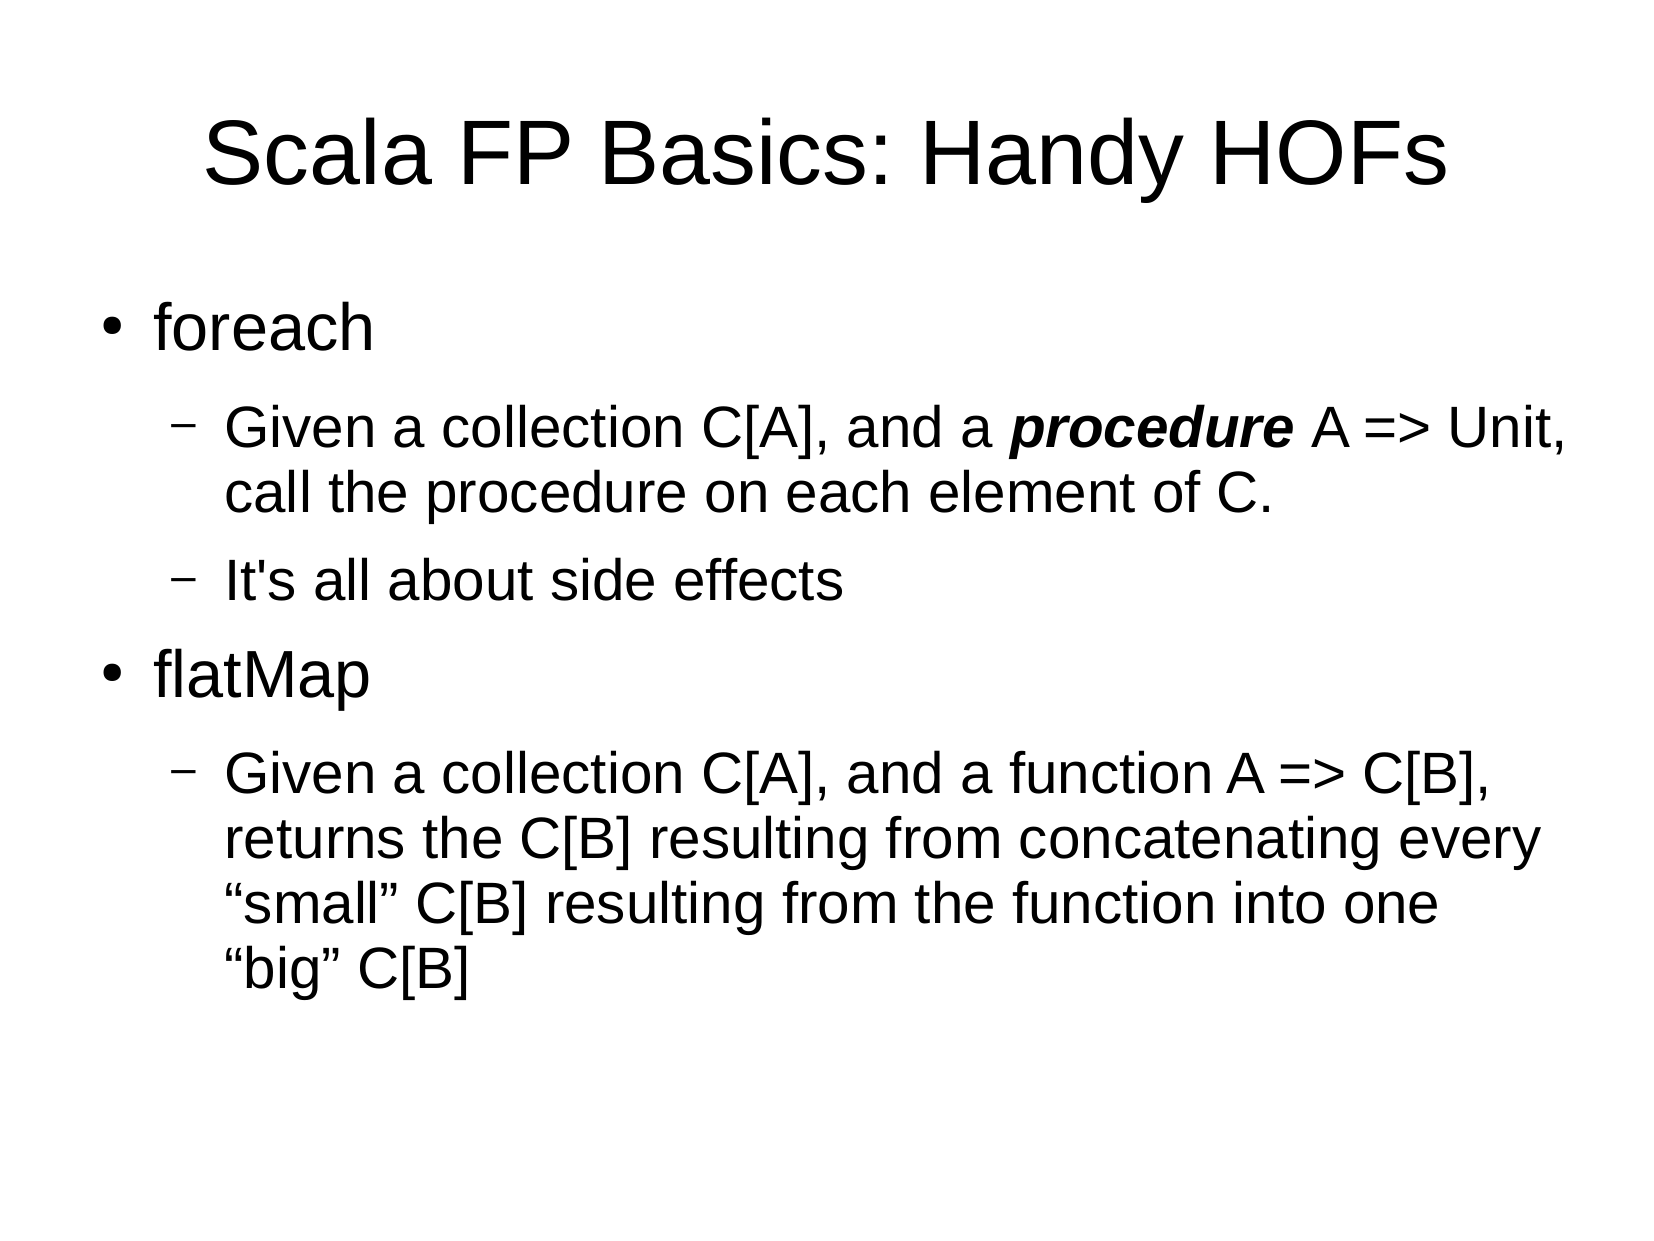

# Scala FP Basics: Handy HOFs
foreach
Given a collection C[A], and a procedure A => Unit, call the procedure on each element of C.
It's all about side effects
flatMap
Given a collection C[A], and a function A => C[B], returns the C[B] resulting from concatenating every “small” C[B] resulting from the function into one “big” C[B]